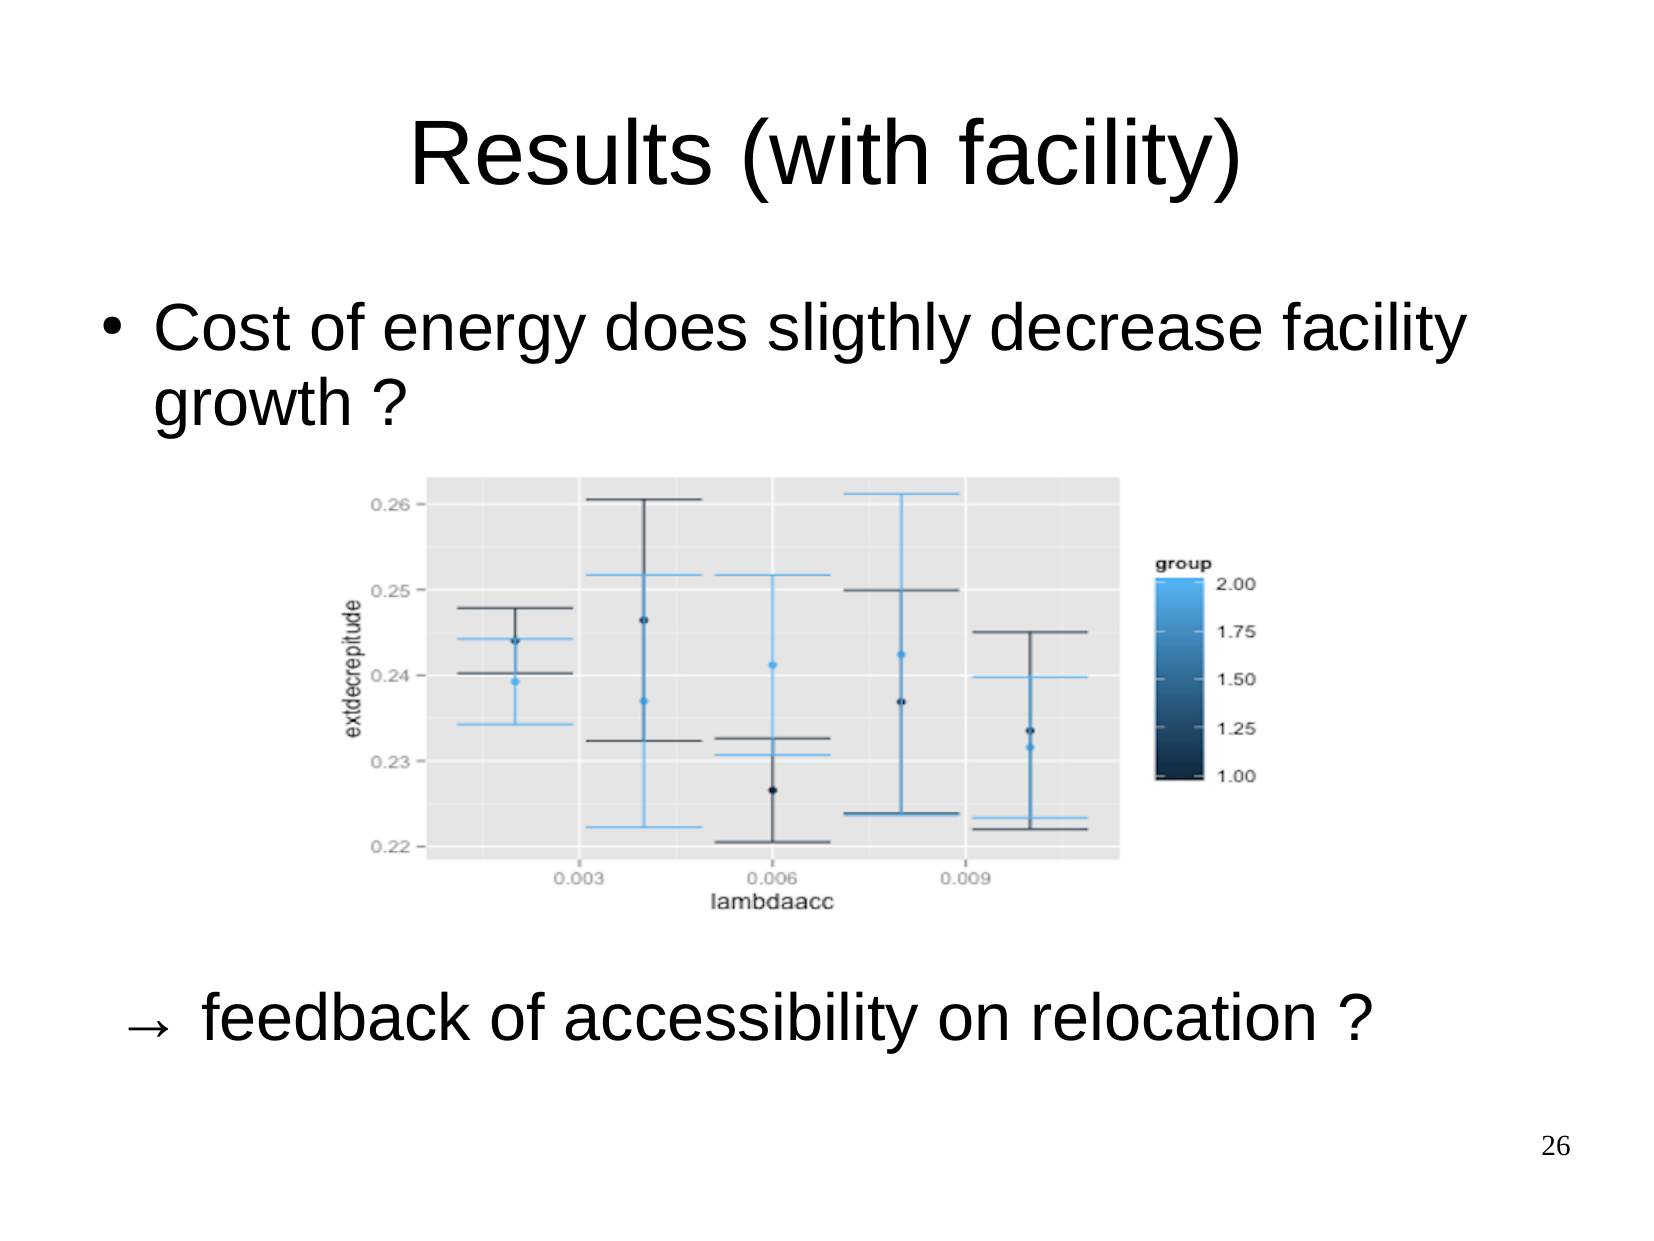

# Results (with facility)
Cost of energy does sligthly decrease facility growth ?
→ feedback of accessibility on relocation ?
26